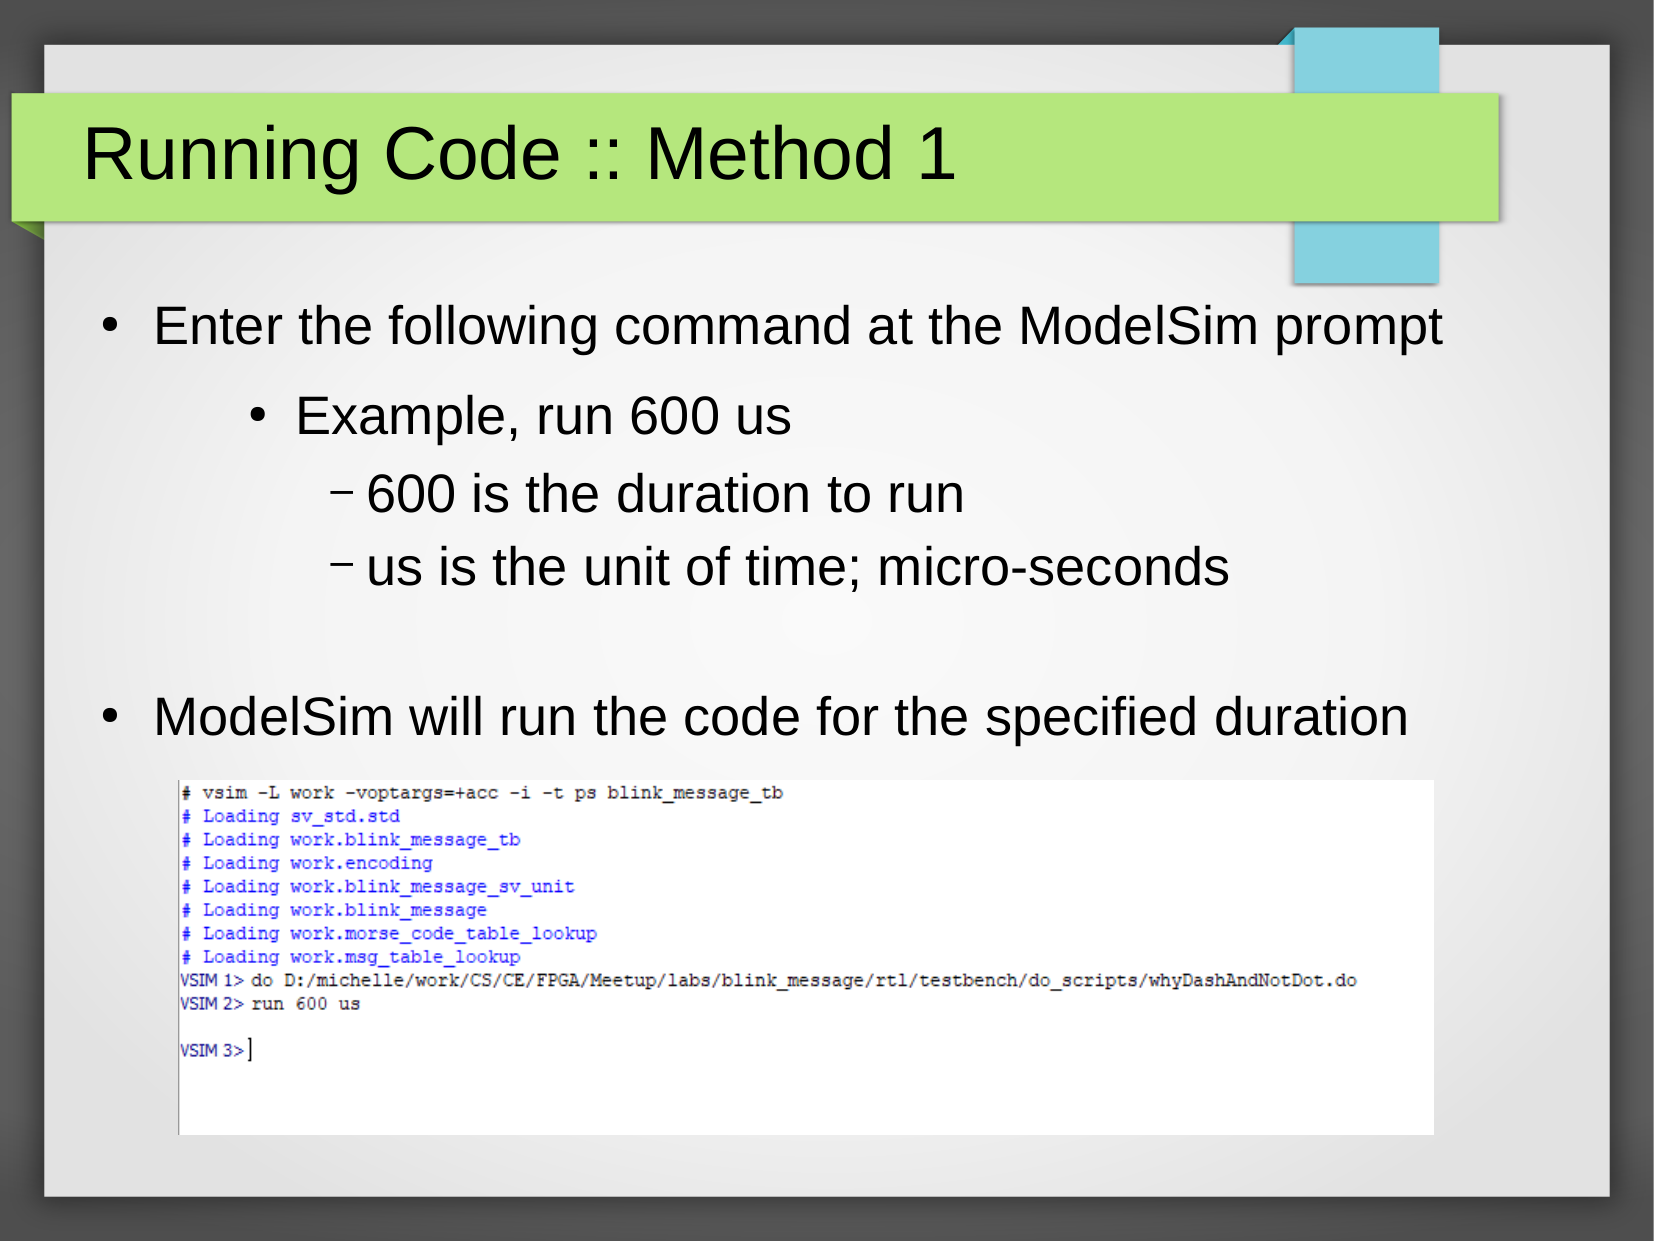

# Running Code :: Method 1
Enter the following command at the ModelSim prompt
Example, run 600 us
600 is the duration to run
us is the unit of time; micro-seconds
ModelSim will run the code for the specified duration